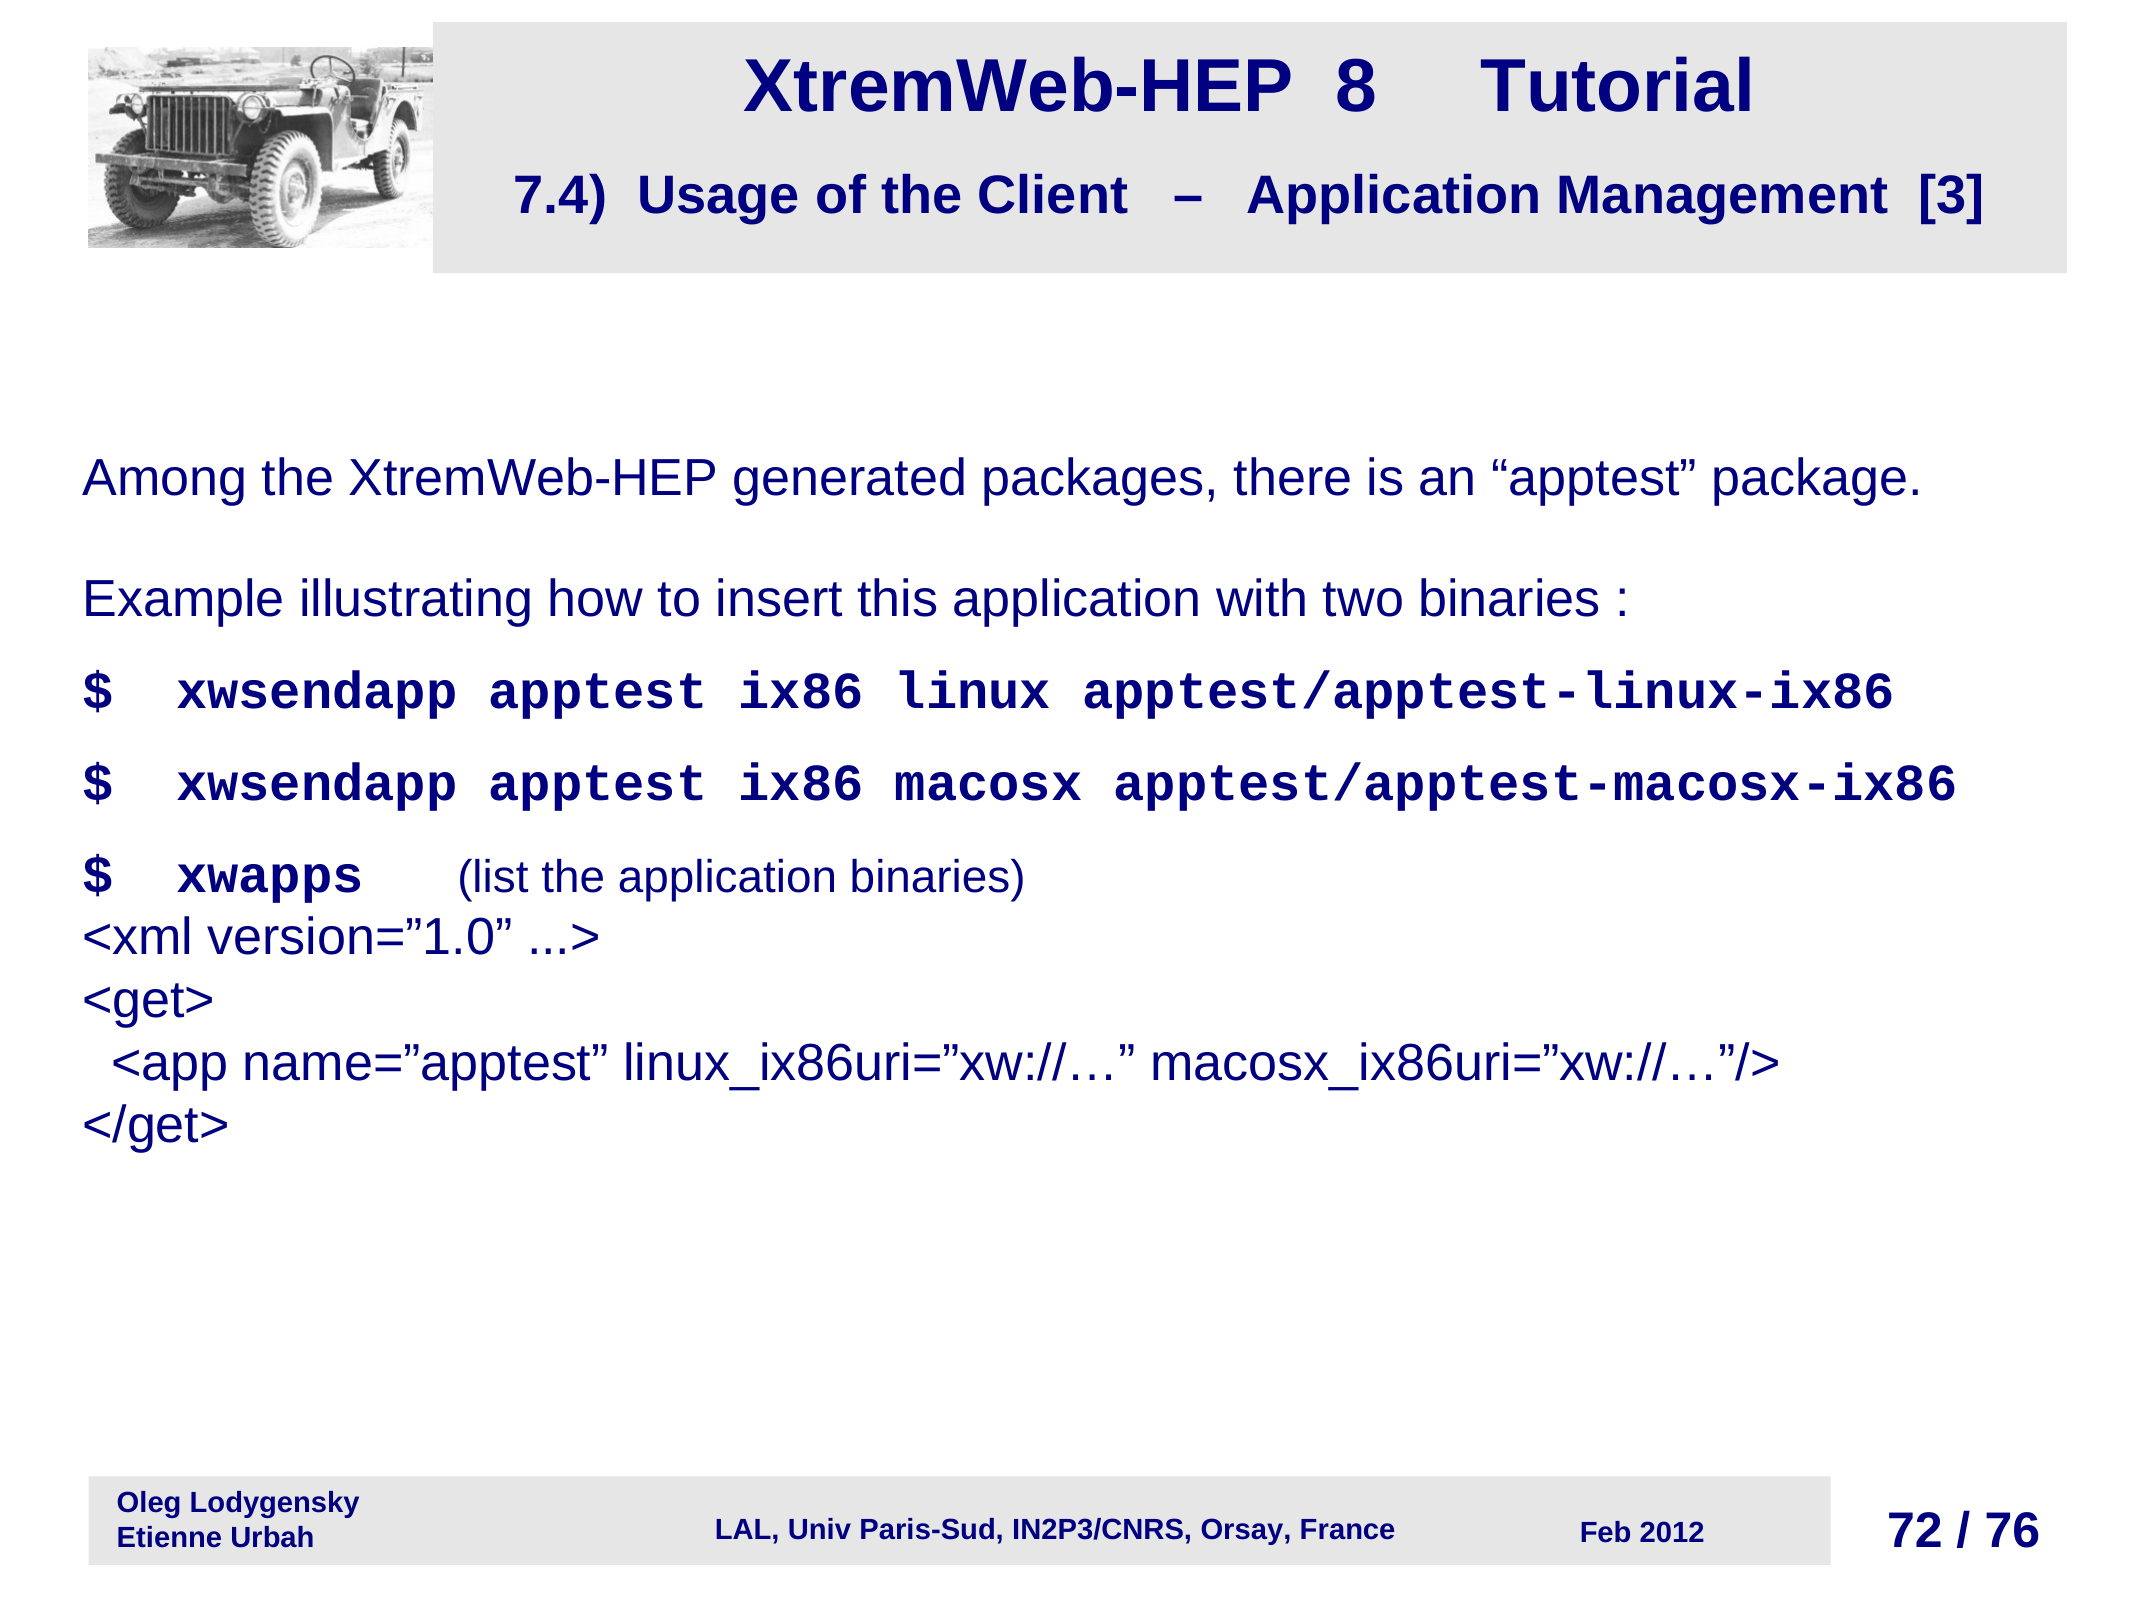

# 7.4) Usage of the Client – Application Management [3]
Among the XtremWeb-HEP generated packages, there is an “apptest” package.
Example illustrating how to insert this application with two binaries :
$ xwsendapp apptest ix86 linux apptest/apptest-linux-ix86
$ xwsendapp apptest ix86 macosx apptest/apptest-macosx-ix86
$ xwapps (list the application binaries)
<xml version=”1.0” ...>
<get>
 <app name=”apptest” linux_ix86uri=”xw://…” macosx_ix86uri=”xw://…”/>
</get>
72